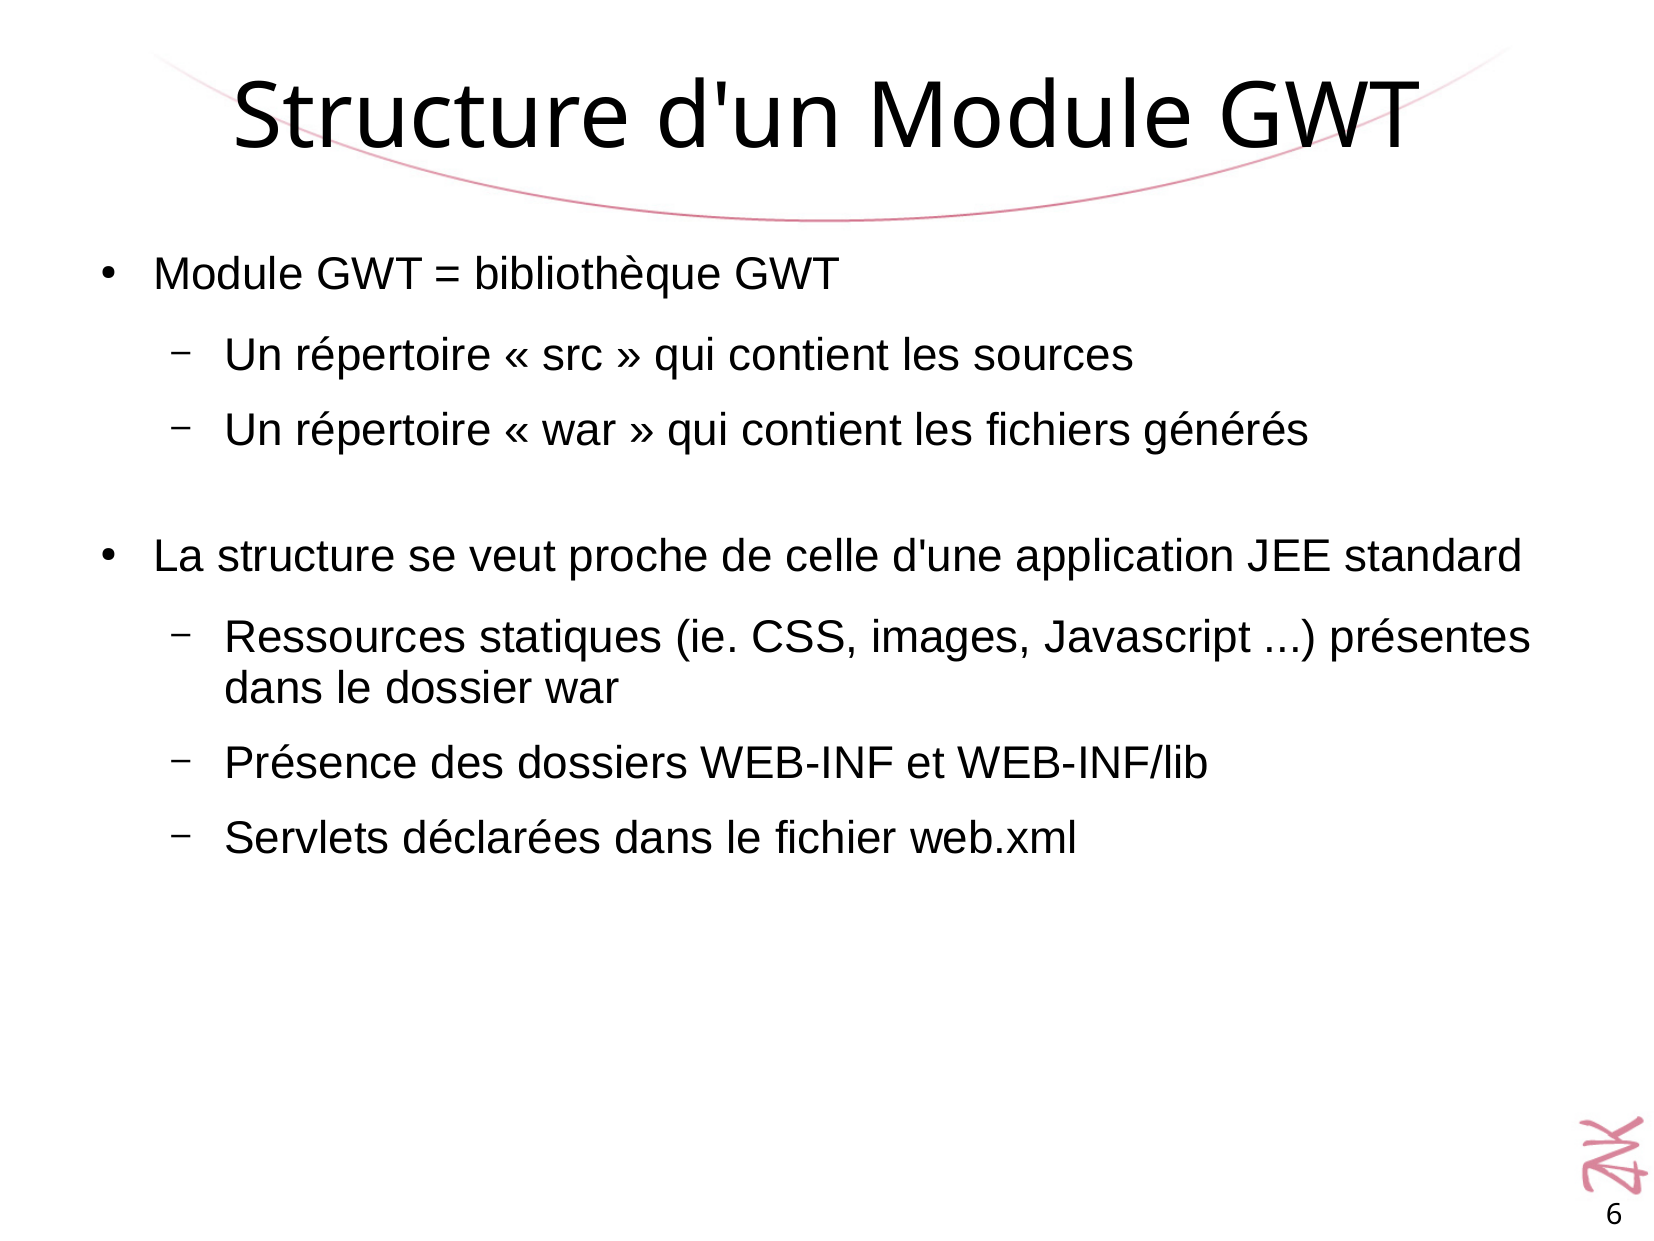

# Structure d'un Module GWT
Module GWT = bibliothèque GWT
Un répertoire « src » qui contient les sources
Un répertoire « war » qui contient les fichiers générés
La structure se veut proche de celle d'une application JEE standard
Ressources statiques (ie. CSS, images, Javascript ...) présentes dans le dossier war
Présence des dossiers WEB-INF et WEB-INF/lib
Servlets déclarées dans le fichier web.xml
6